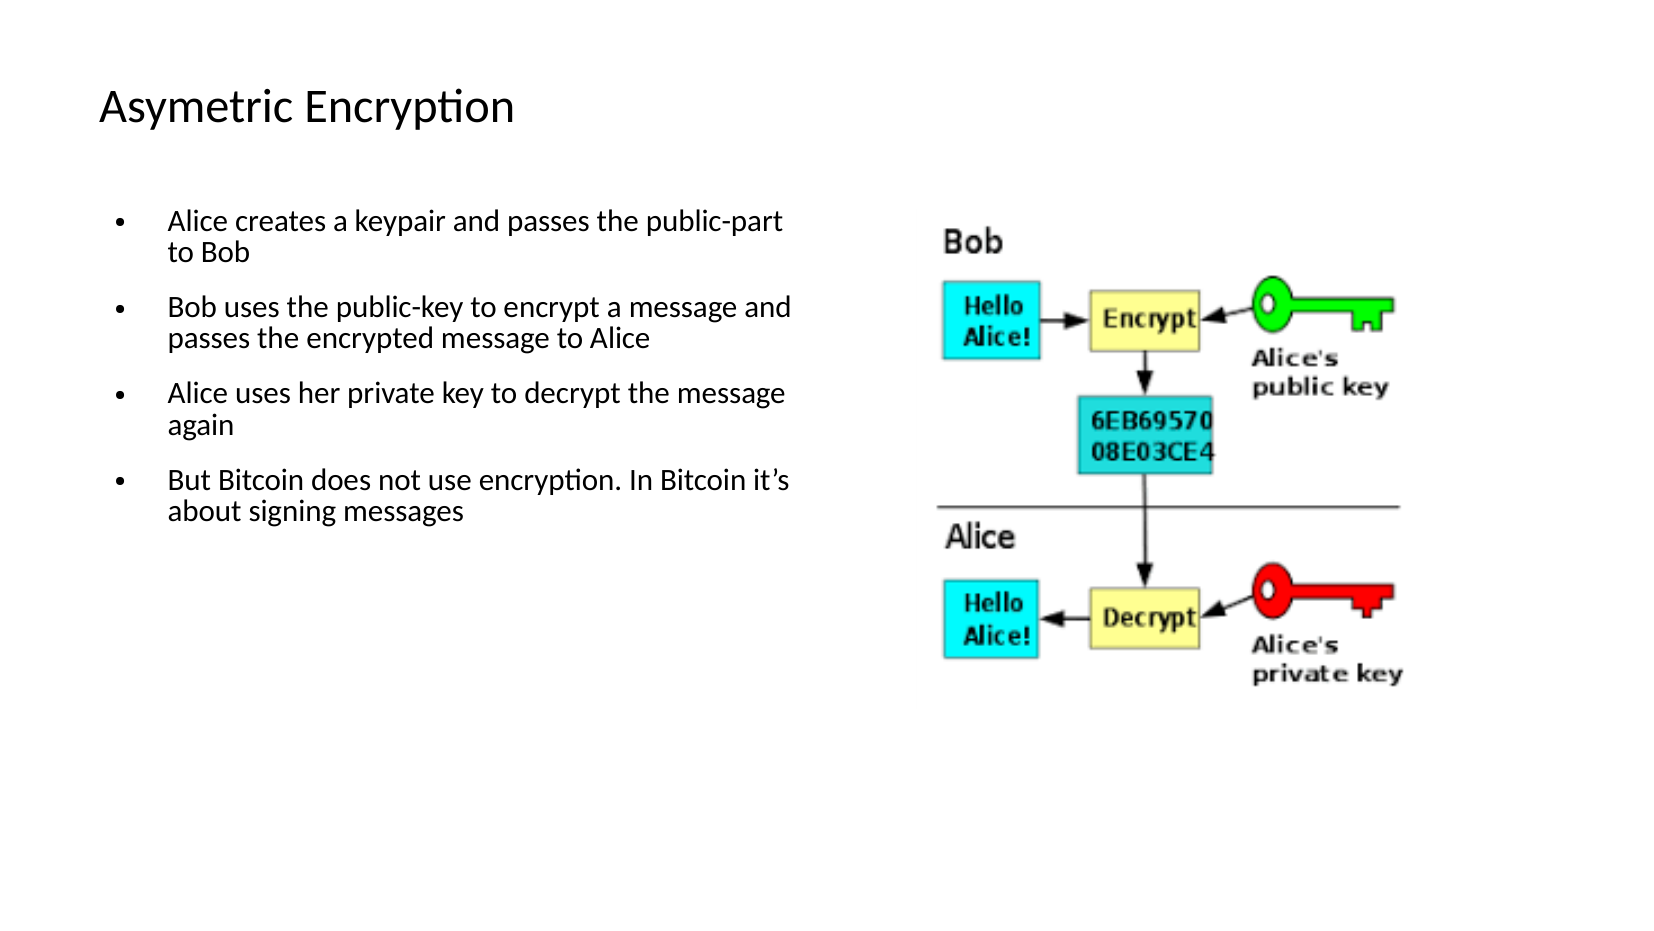

# Asymetric Encryption
Alice creates a keypair and passes the public-part to Bob
Bob uses the public-key to encrypt a message and passes the encrypted message to Alice
Alice uses her private key to decrypt the message again
But Bitcoin does not use encryption. In Bitcoin it’s about signing messages